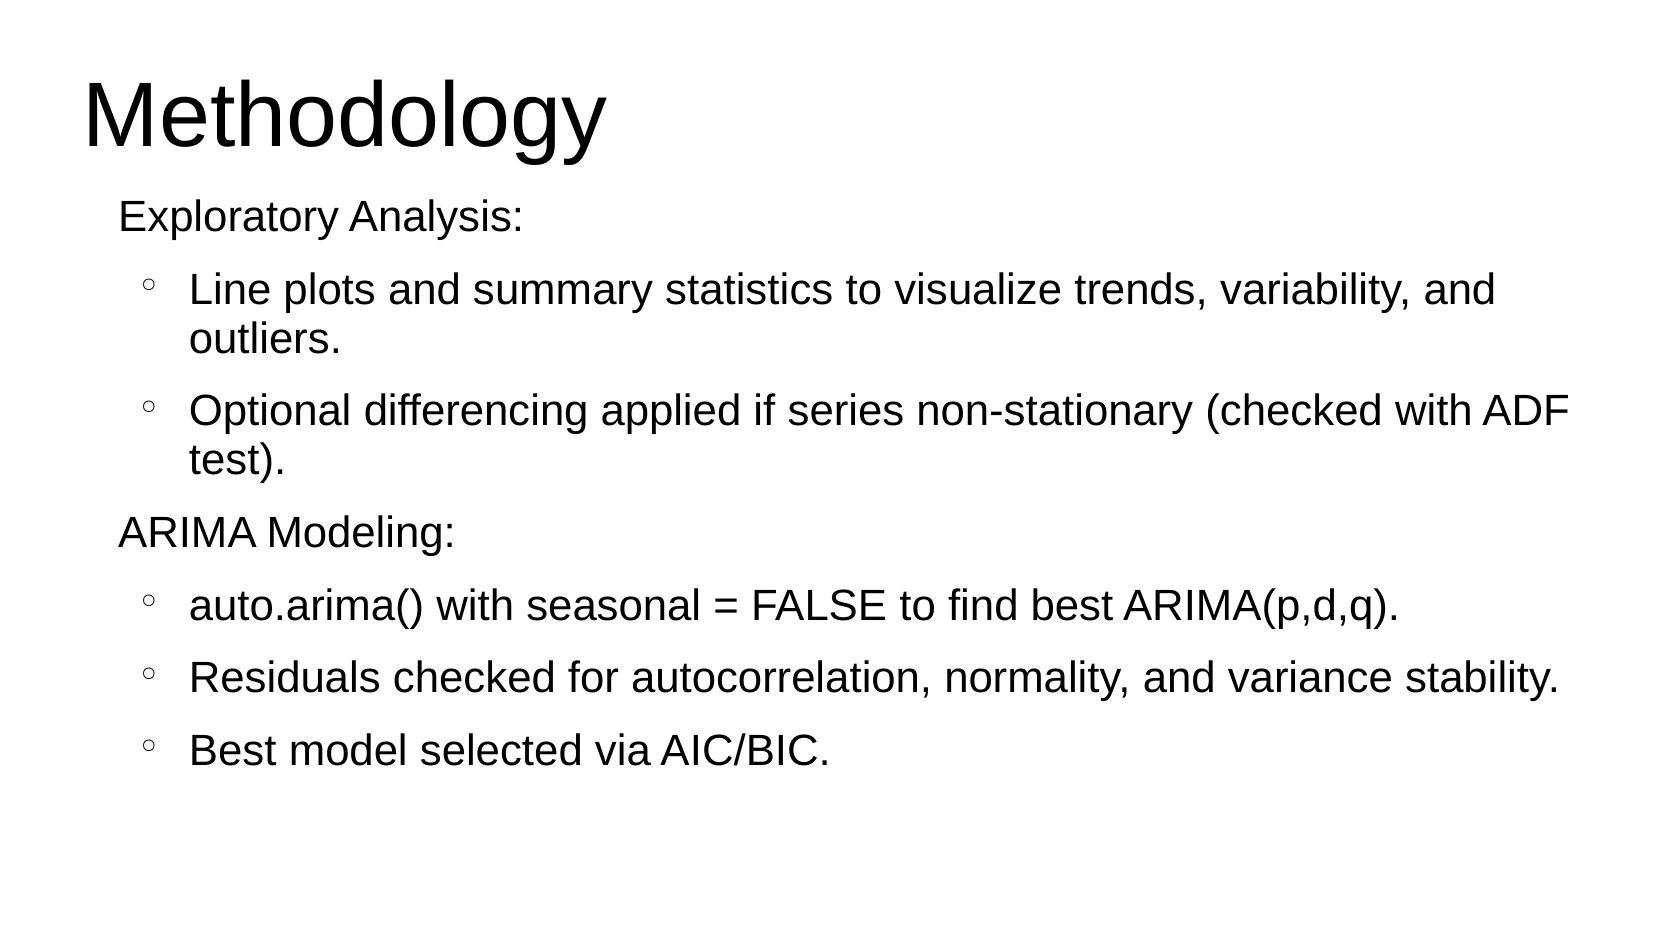

# Methodology
Exploratory Analysis:
Line plots and summary statistics to visualize trends, variability, and outliers.
Optional differencing applied if series non-stationary (checked with ADF test).
ARIMA Modeling:
auto.arima() with seasonal = FALSE to find best ARIMA(p,d,q).
Residuals checked for autocorrelation, normality, and variance stability.
Best model selected via AIC/BIC.